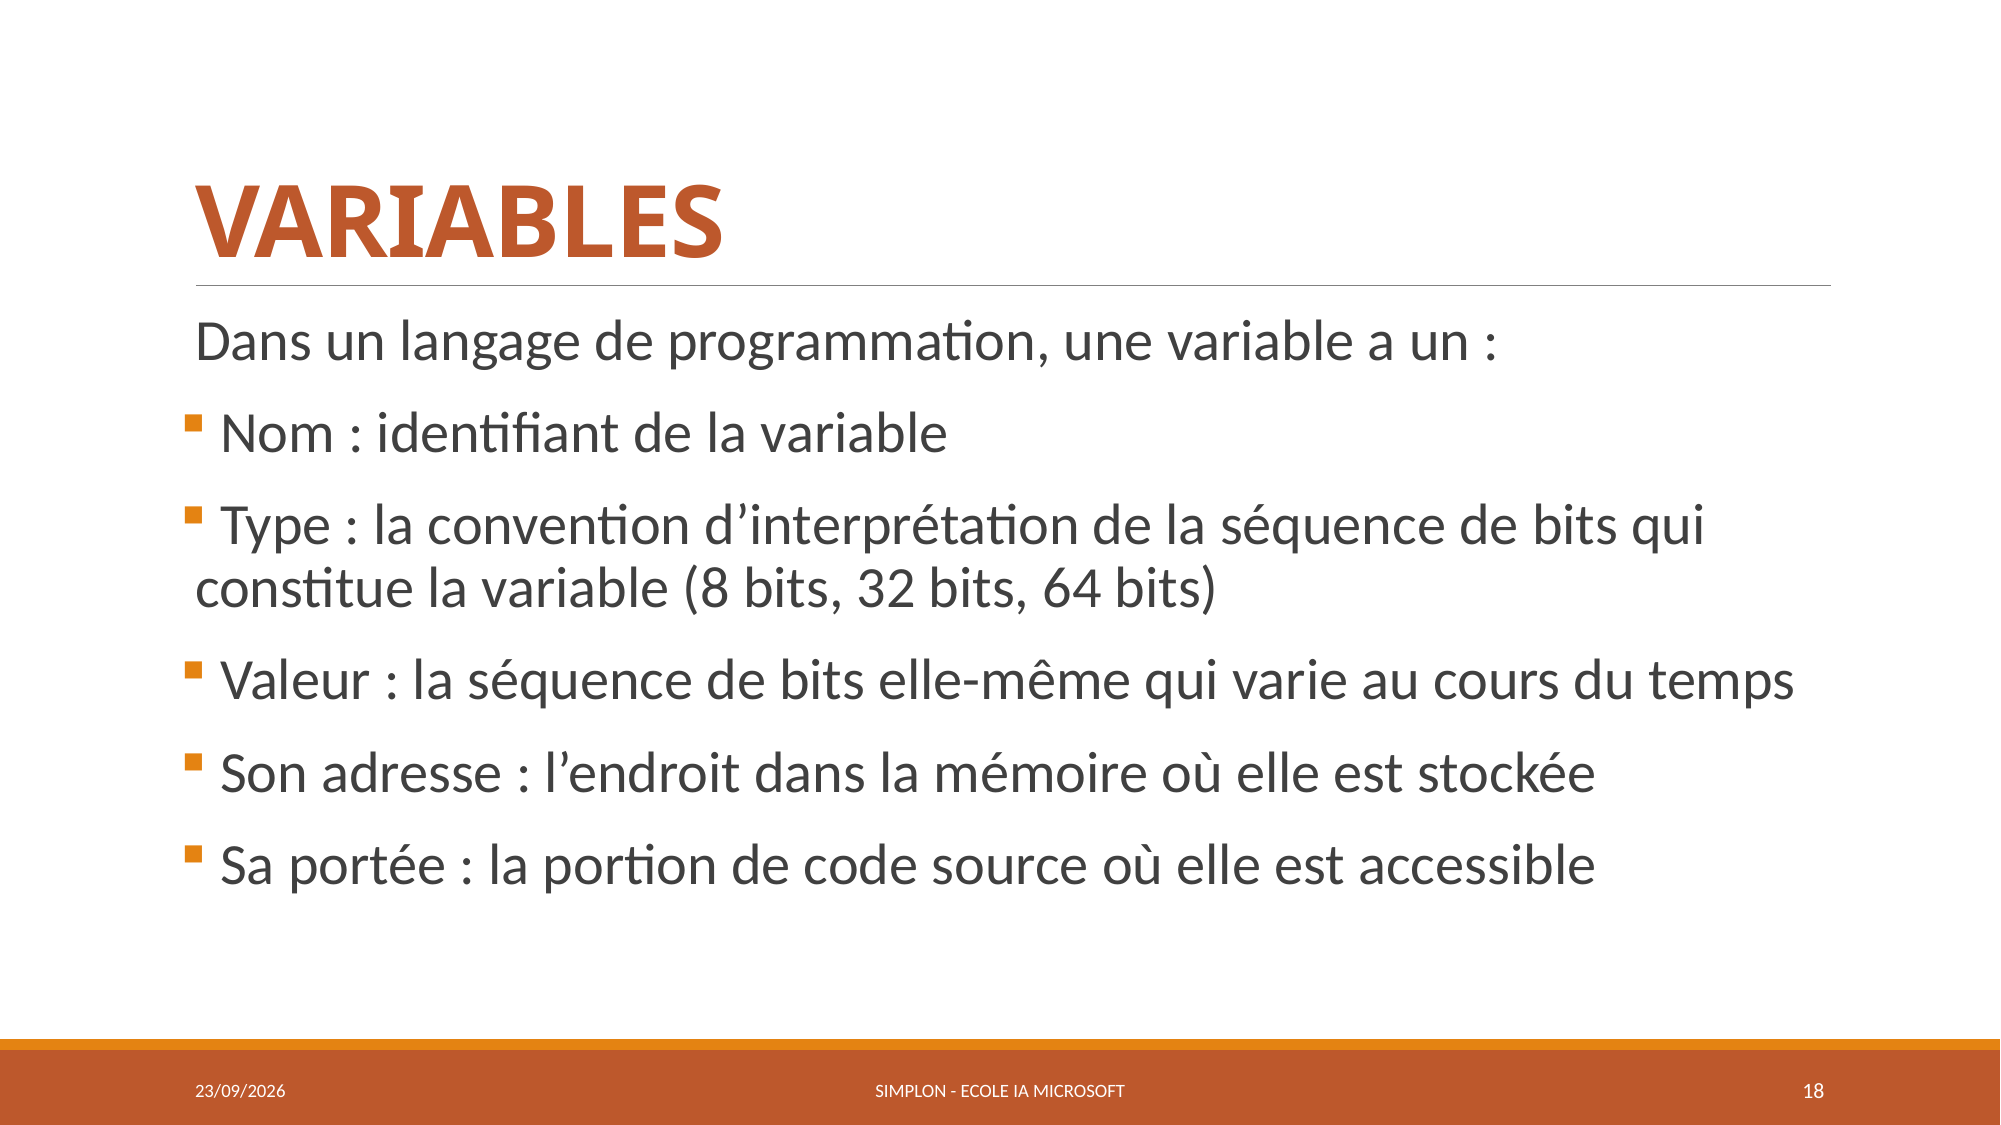

# VARIABLES
Dans un langage de programmation, une variable a un :
 Nom : identifiant de la variable
 Type : la convention d’interprétation de la séquence de bits qui constitue la variable (8 bits, 32 bits, 64 bits)
 Valeur : la séquence de bits elle-même qui varie au cours du temps
 Son adresse : l’endroit dans la mémoire où elle est stockée
 Sa portée : la portion de code source où elle est accessible
Simplon - Ecole IA Microsoft